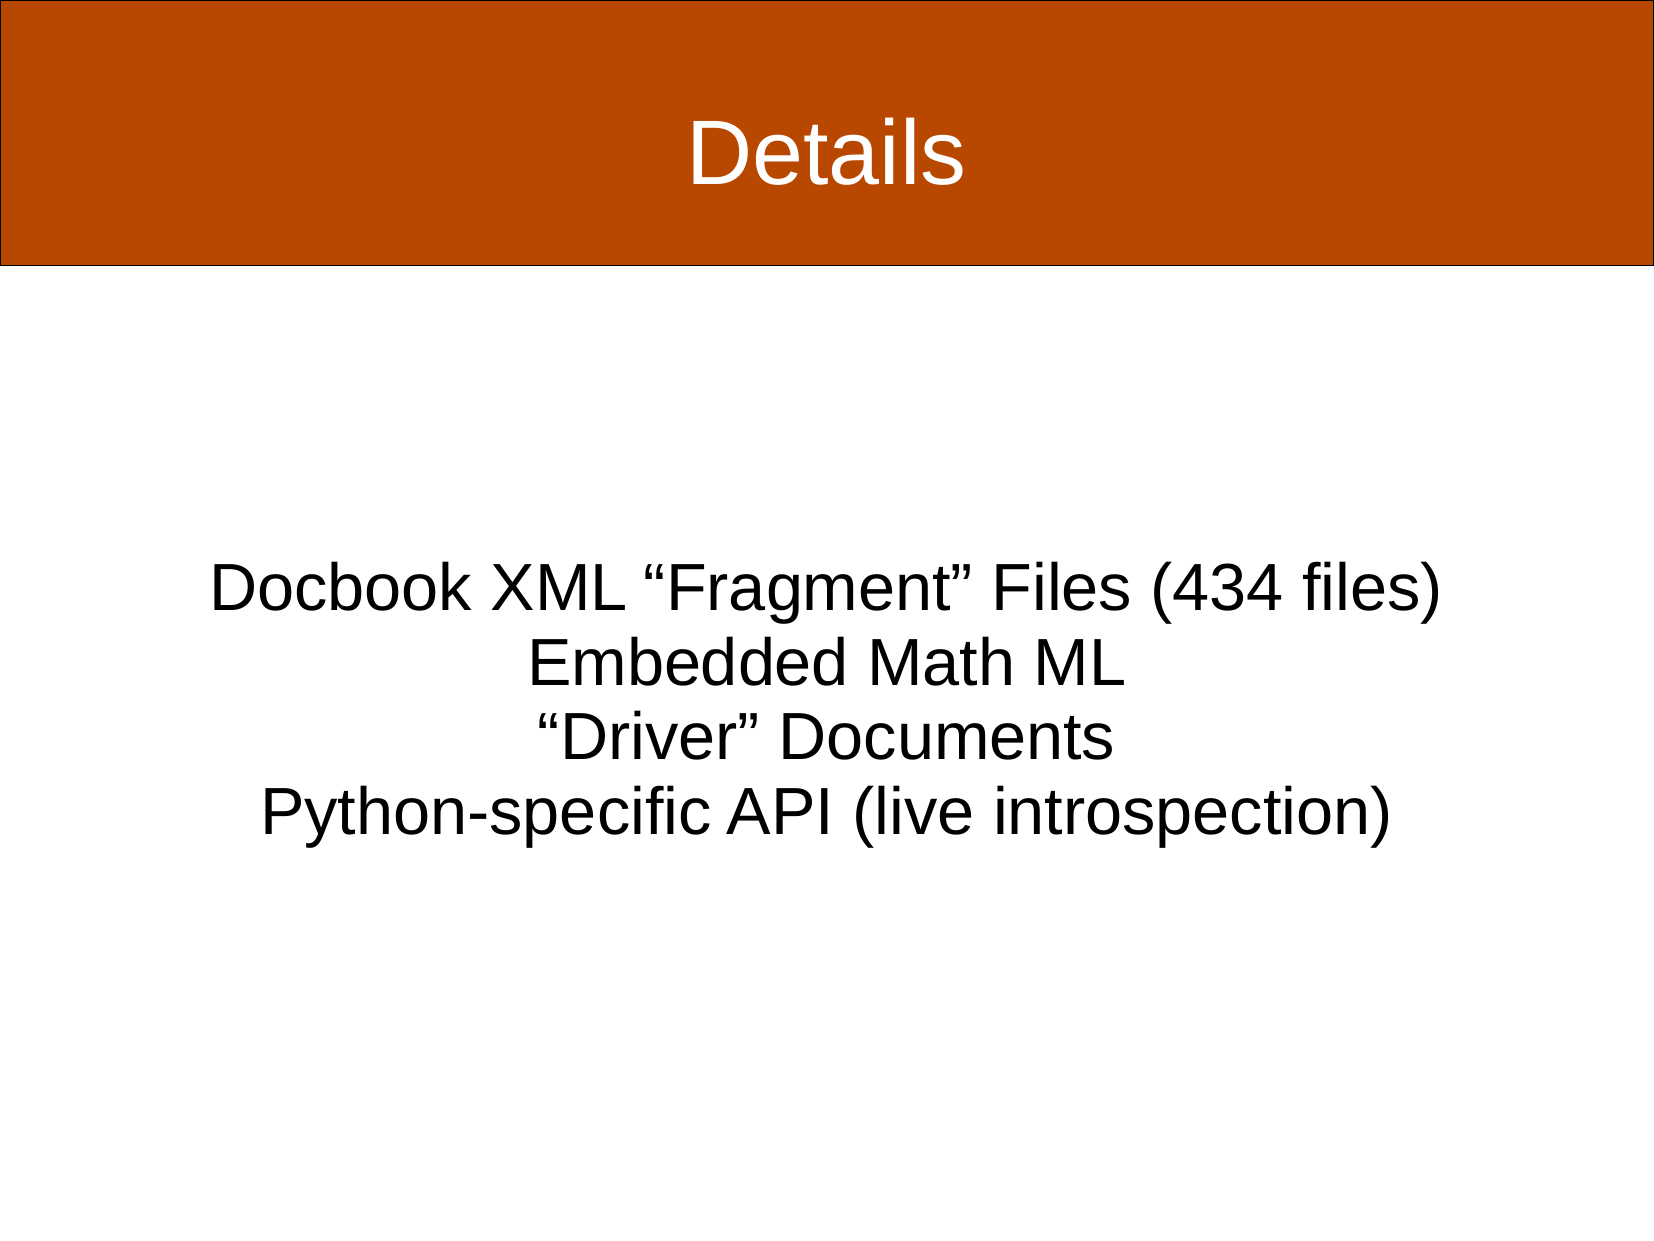

# Details
Docbook XML “Fragment” Files (434 files)
Embedded Math ML
“Driver” Documents
Python-specific API (live introspection)